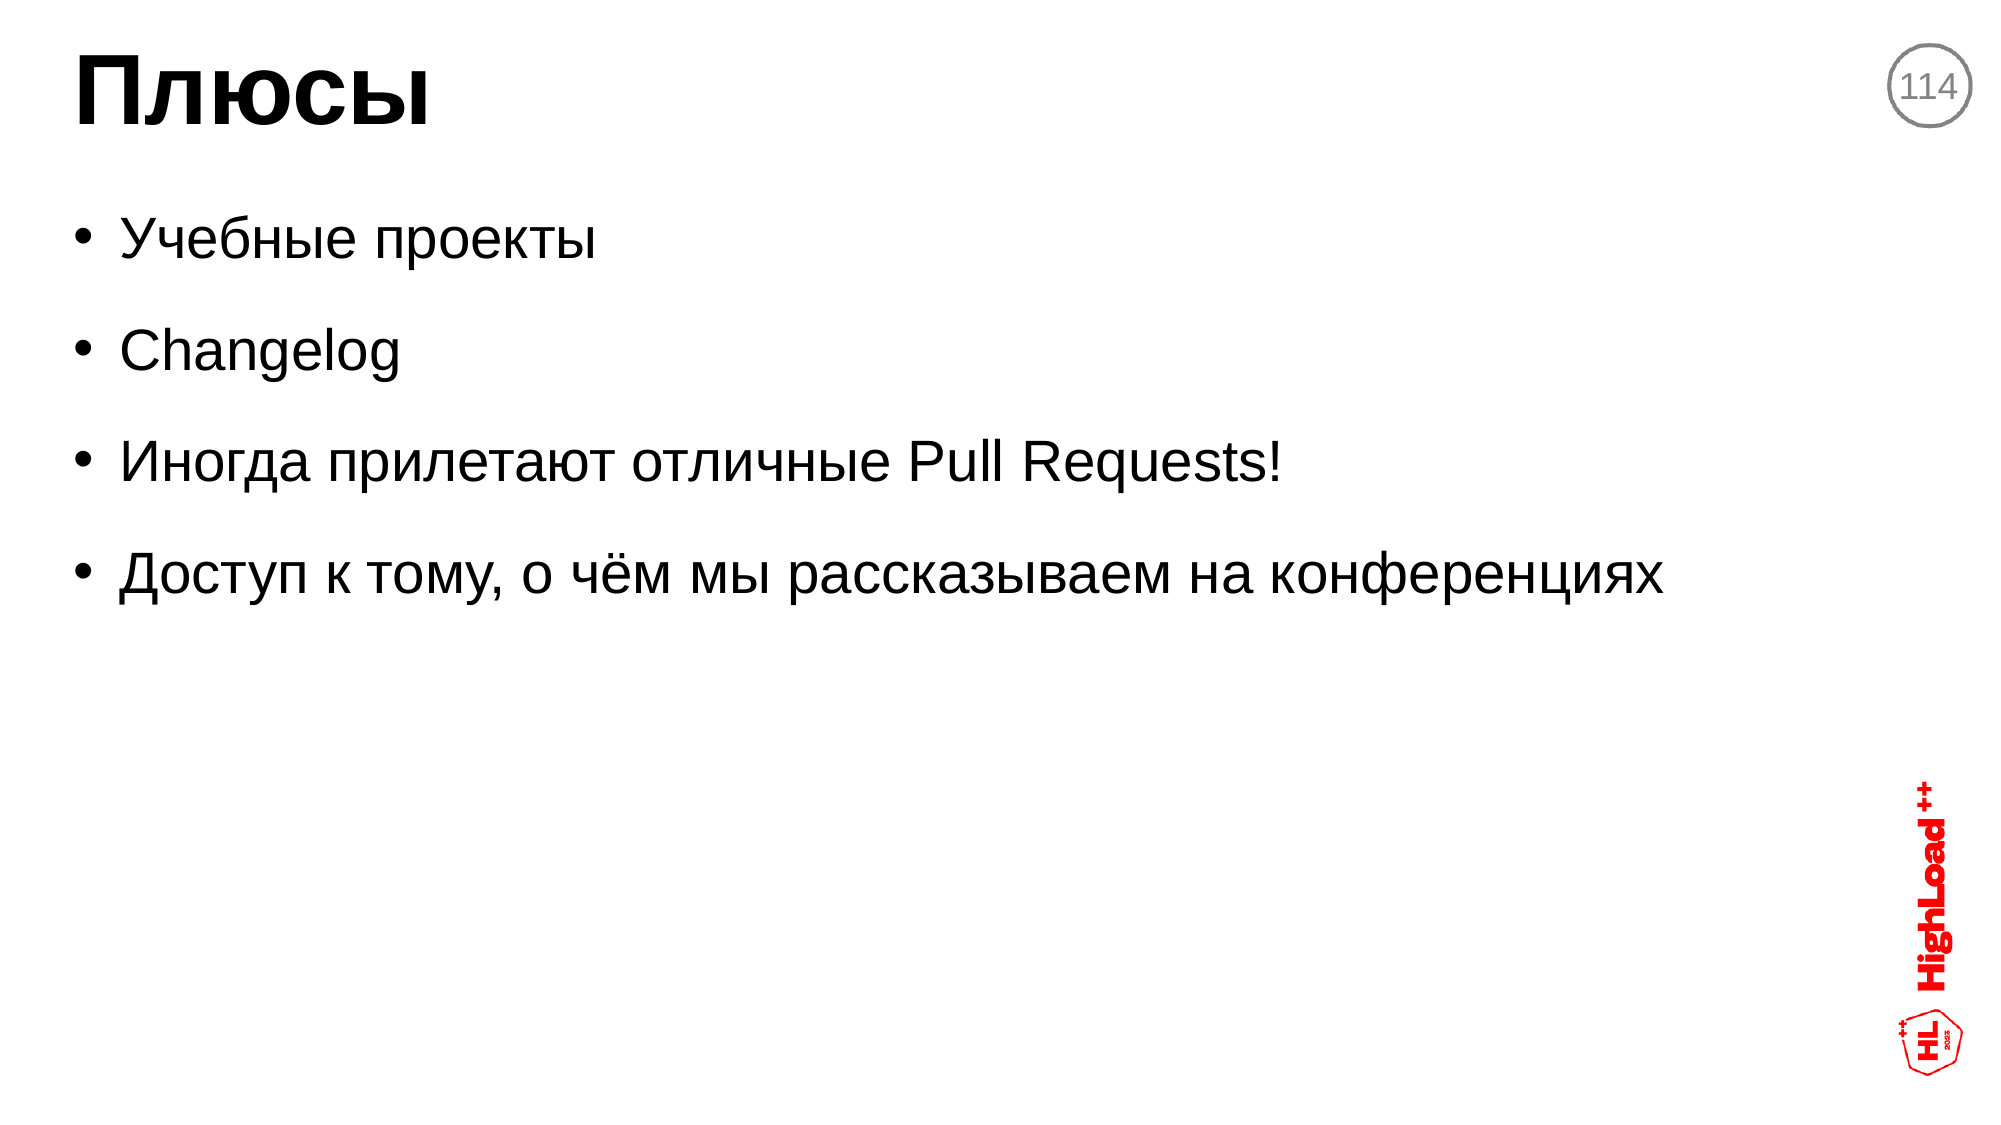

# Плюсы
114
 Учебные проекты
 Changelog
 Иногда прилетают отличные Pull Requests!
 Доступ к тому, о чём мы рассказываем на конференциях